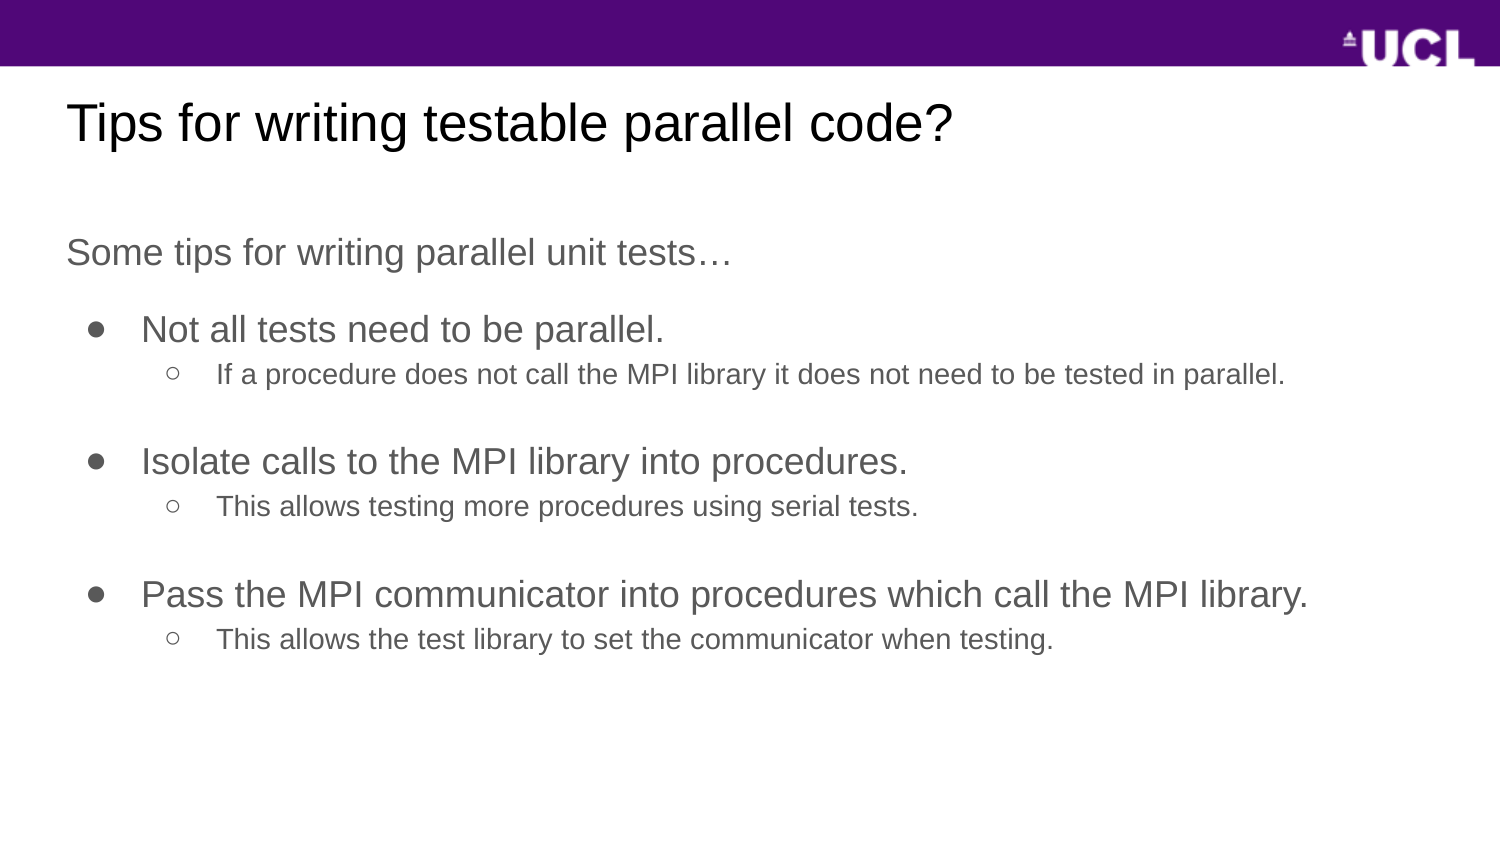

Tips for writing testable parallel code?
# Some tips for writing parallel unit tests…
Not all tests need to be parallel.
If a procedure does not call the MPI library it does not need to be tested in parallel.
Isolate calls to the MPI library into procedures.
This allows testing more procedures using serial tests.
Pass the MPI communicator into procedures which call the MPI library.
This allows the test library to set the communicator when testing.